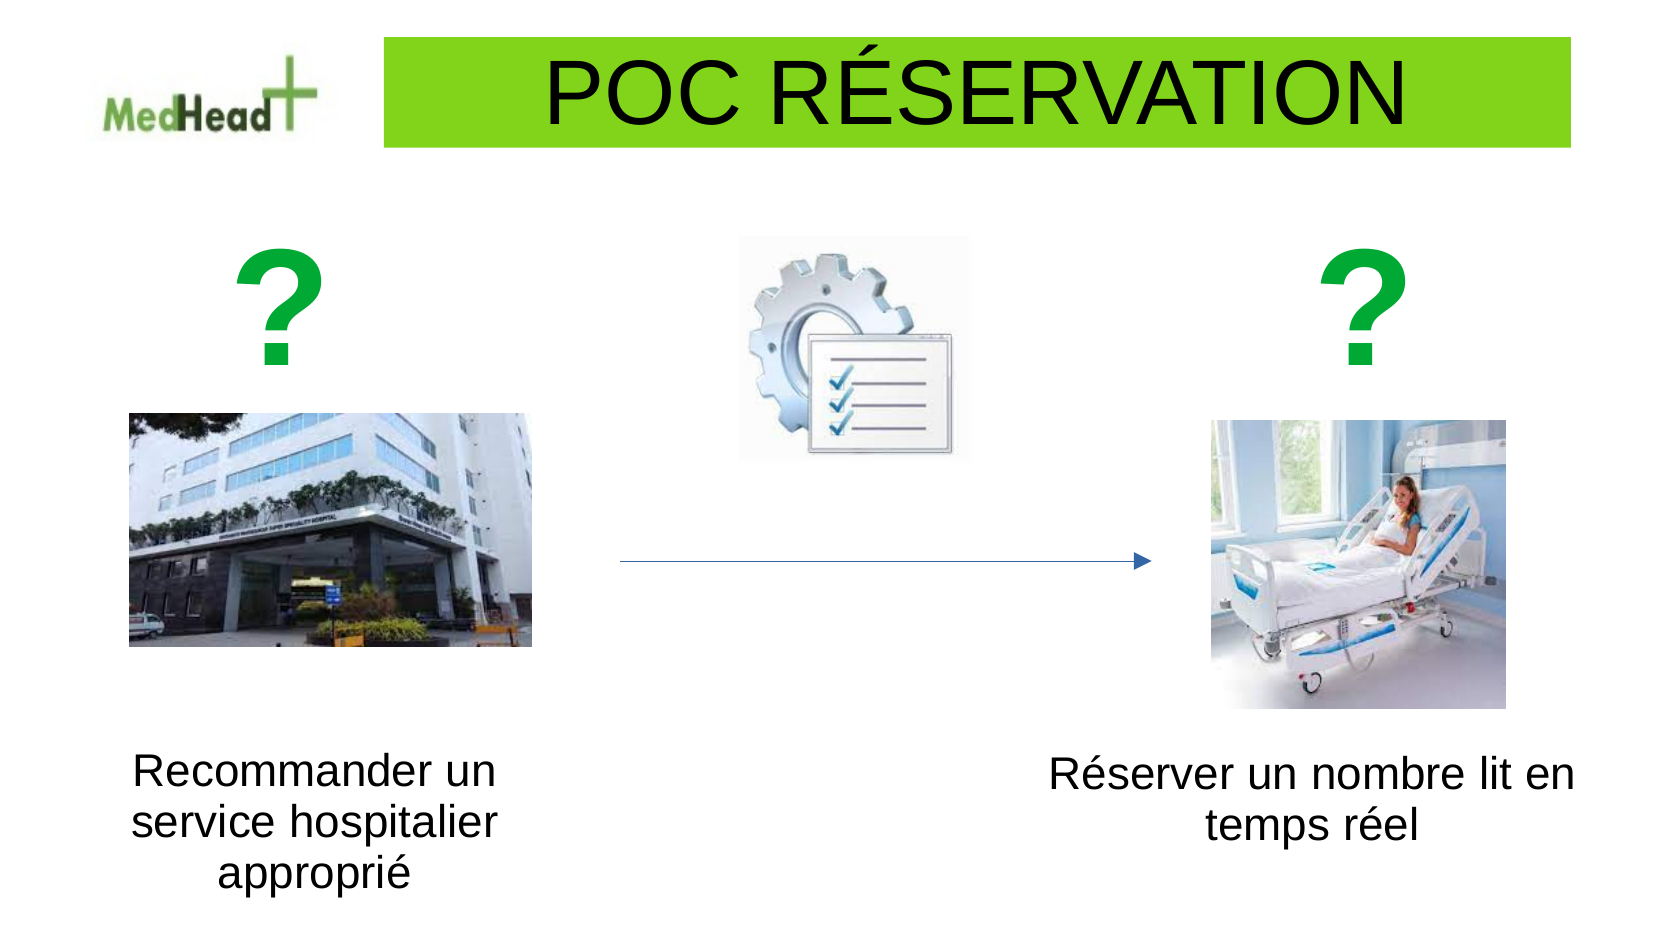

# POC RÉSERVATION
?
?
Recommander un service hospitalier approprié
Réserver un nombre lit en temps réel